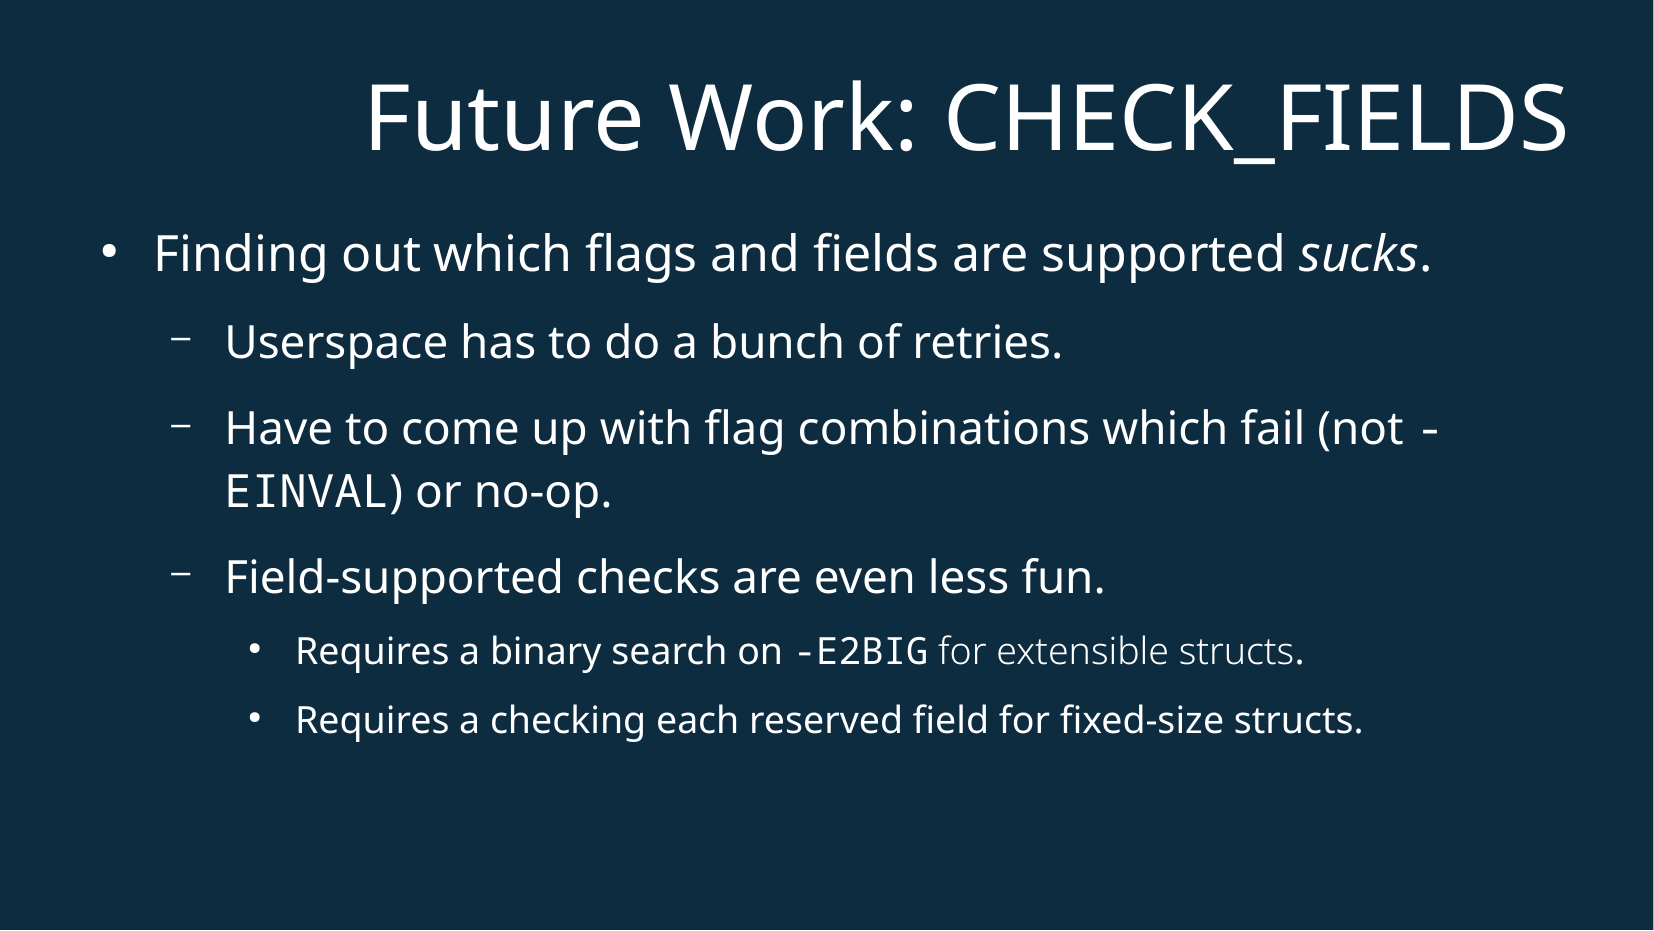

# Future Work: CHECK_FIELDS
Finding out which flags and fields are supported sucks.
Userspace has to do a bunch of retries.
Have to come up with flag combinations which fail (not -EINVAL) or no-op.
Field-supported checks are even less fun.
Requires a binary search on -E2BIG for extensible structs.
Requires a checking each reserved field for fixed-size structs.